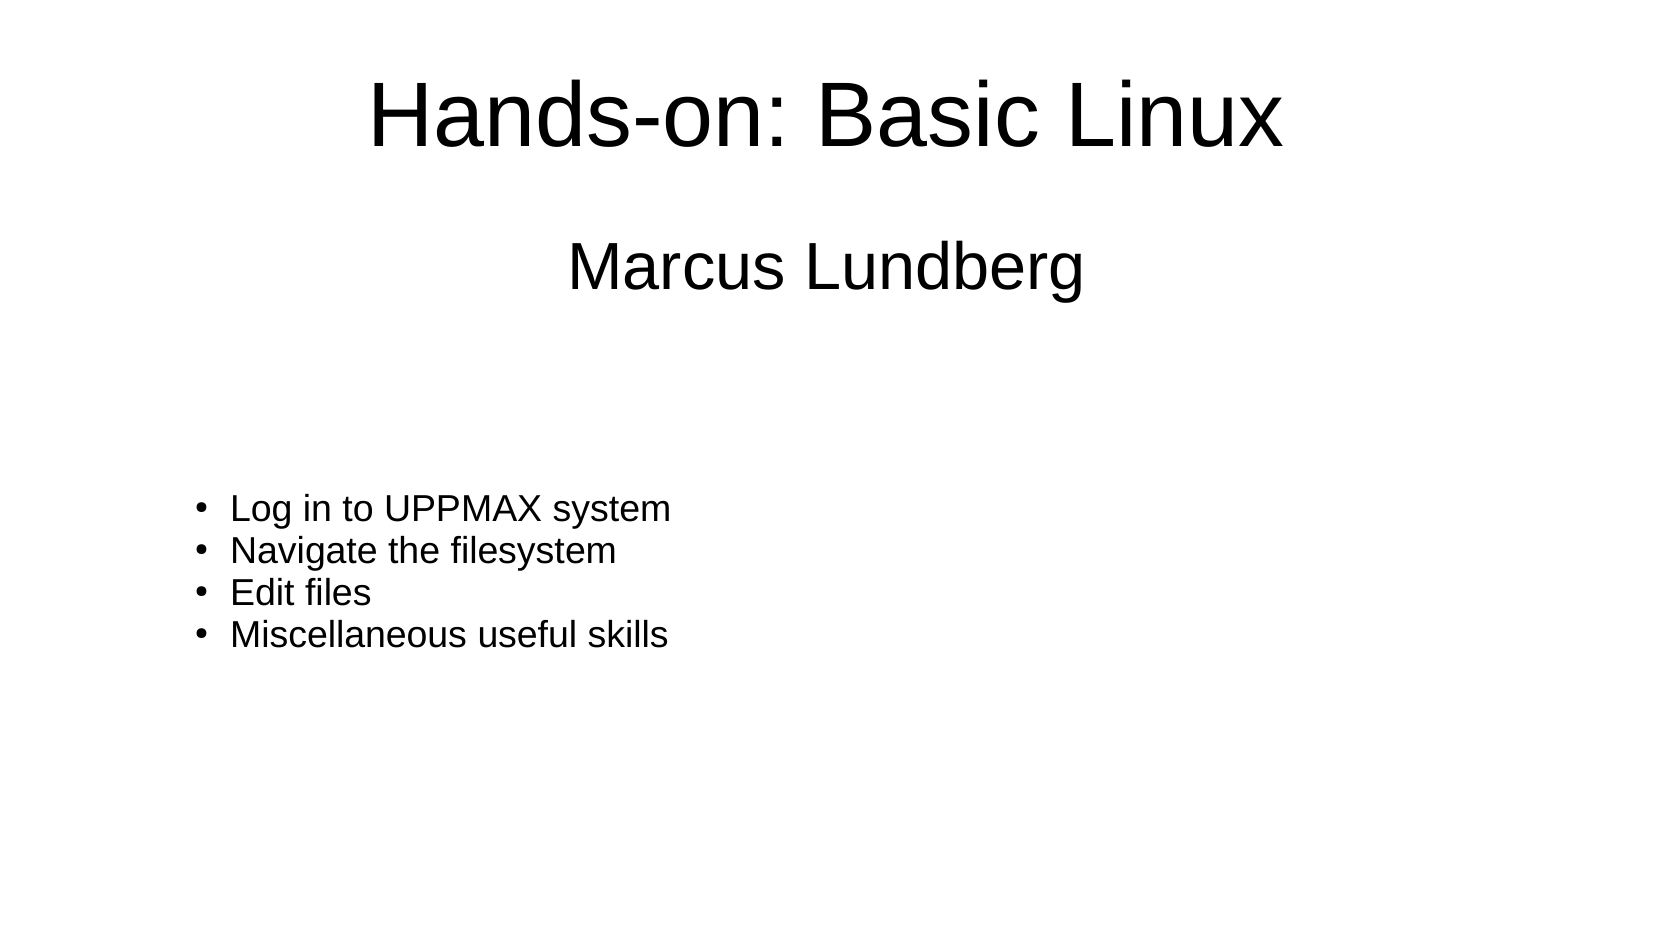

# Hands-on: Basic Linux
Marcus Lundberg
Log in to UPPMAX system
Navigate the filesystem
Edit files
Miscellaneous useful skills